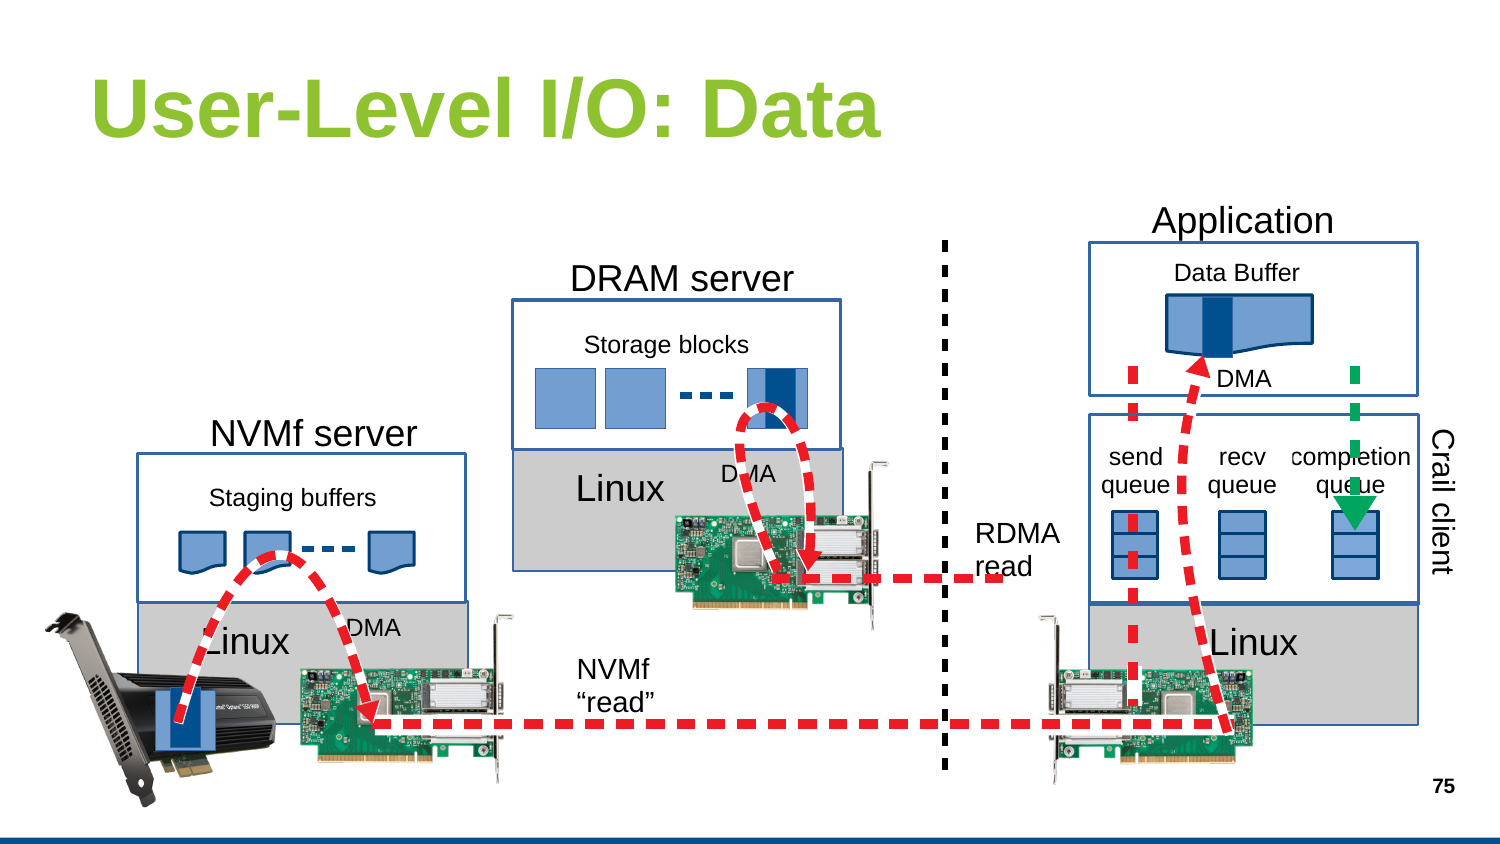

#
User-Level I/O: Data
 Application
DRAM server
Data Buffer
 Storage blocks
DMA
NVMf server
send
queue
recv
queue
completion
queue
Linux
DMA
 Staging buffers
Crail client
RDMA
read
Linux
Linux
DMA
NVMf
“read”
75